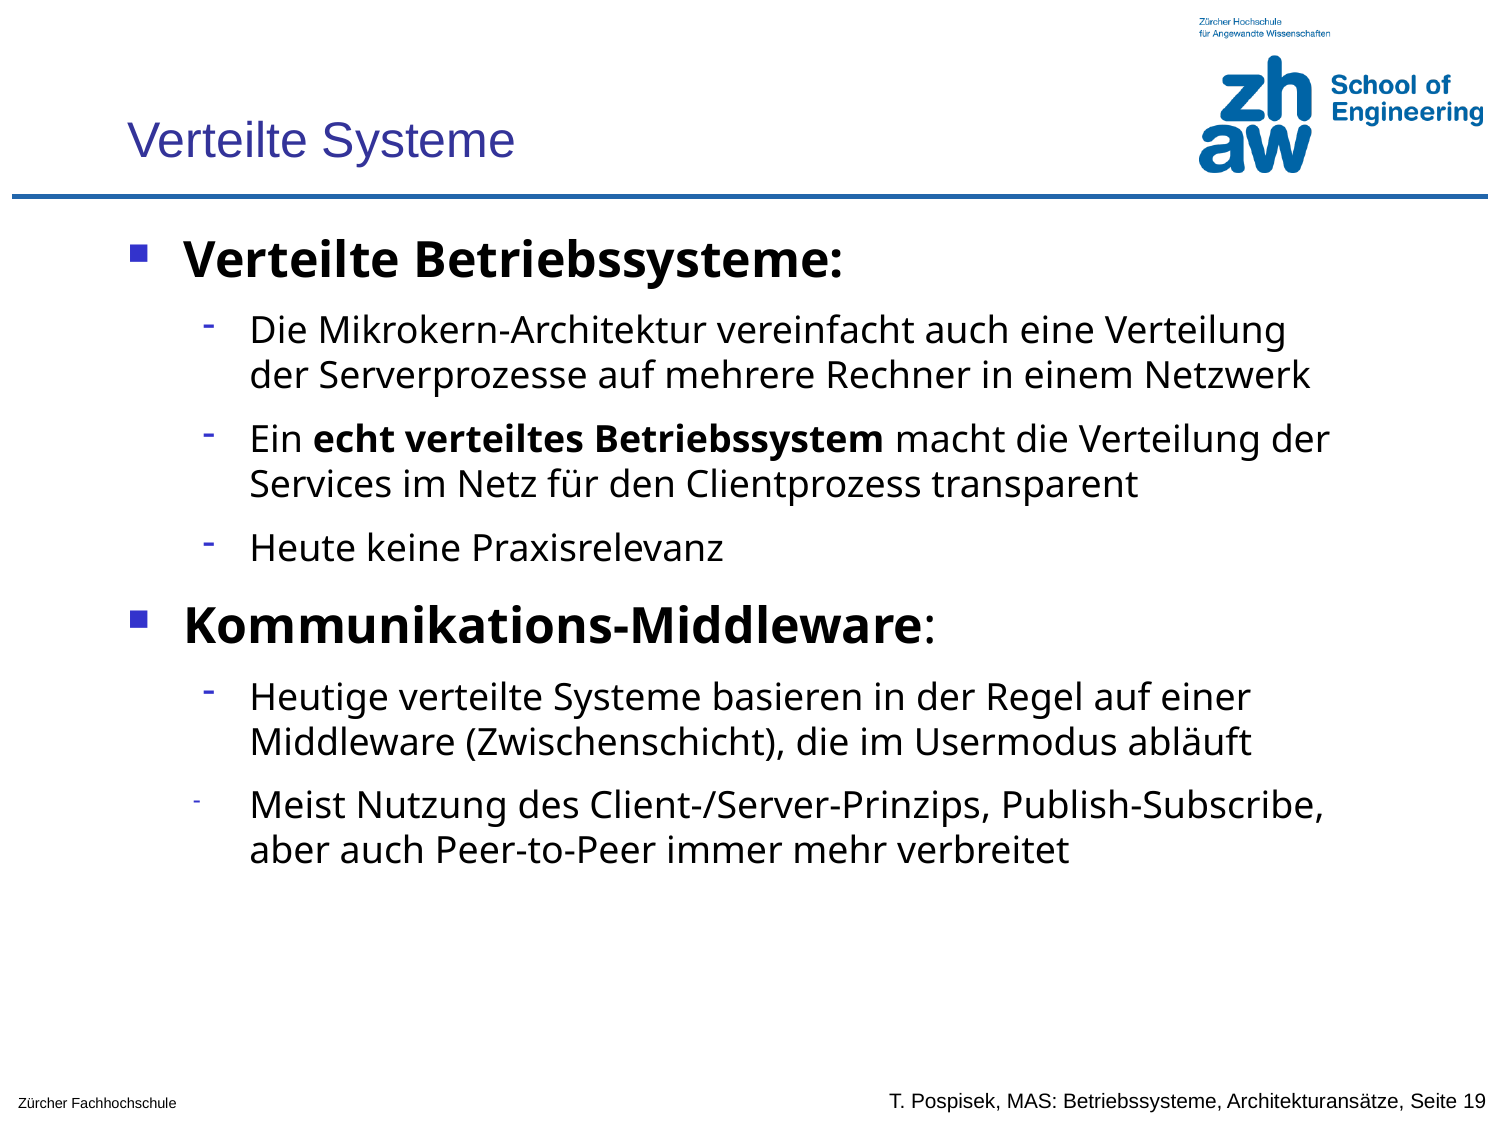

# Verteilte Systeme
Verteilte Betriebssysteme:
Die Mikrokern-Architektur vereinfacht auch eine Verteilung der Serverprozesse auf mehrere Rechner in einem Netzwerk
Ein echt verteiltes Betriebssystem macht die Verteilung der Services im Netz für den Clientprozess transparent
Heute keine Praxisrelevanz
Kommunikations-Middleware:
Heutige verteilte Systeme basieren in der Regel auf einer Middleware (Zwischenschicht), die im Usermodus abläuft
Meist Nutzung des Client-/Server-Prinzips, Publish-Subscribe, aber auch Peer-to-Peer immer mehr verbreitet